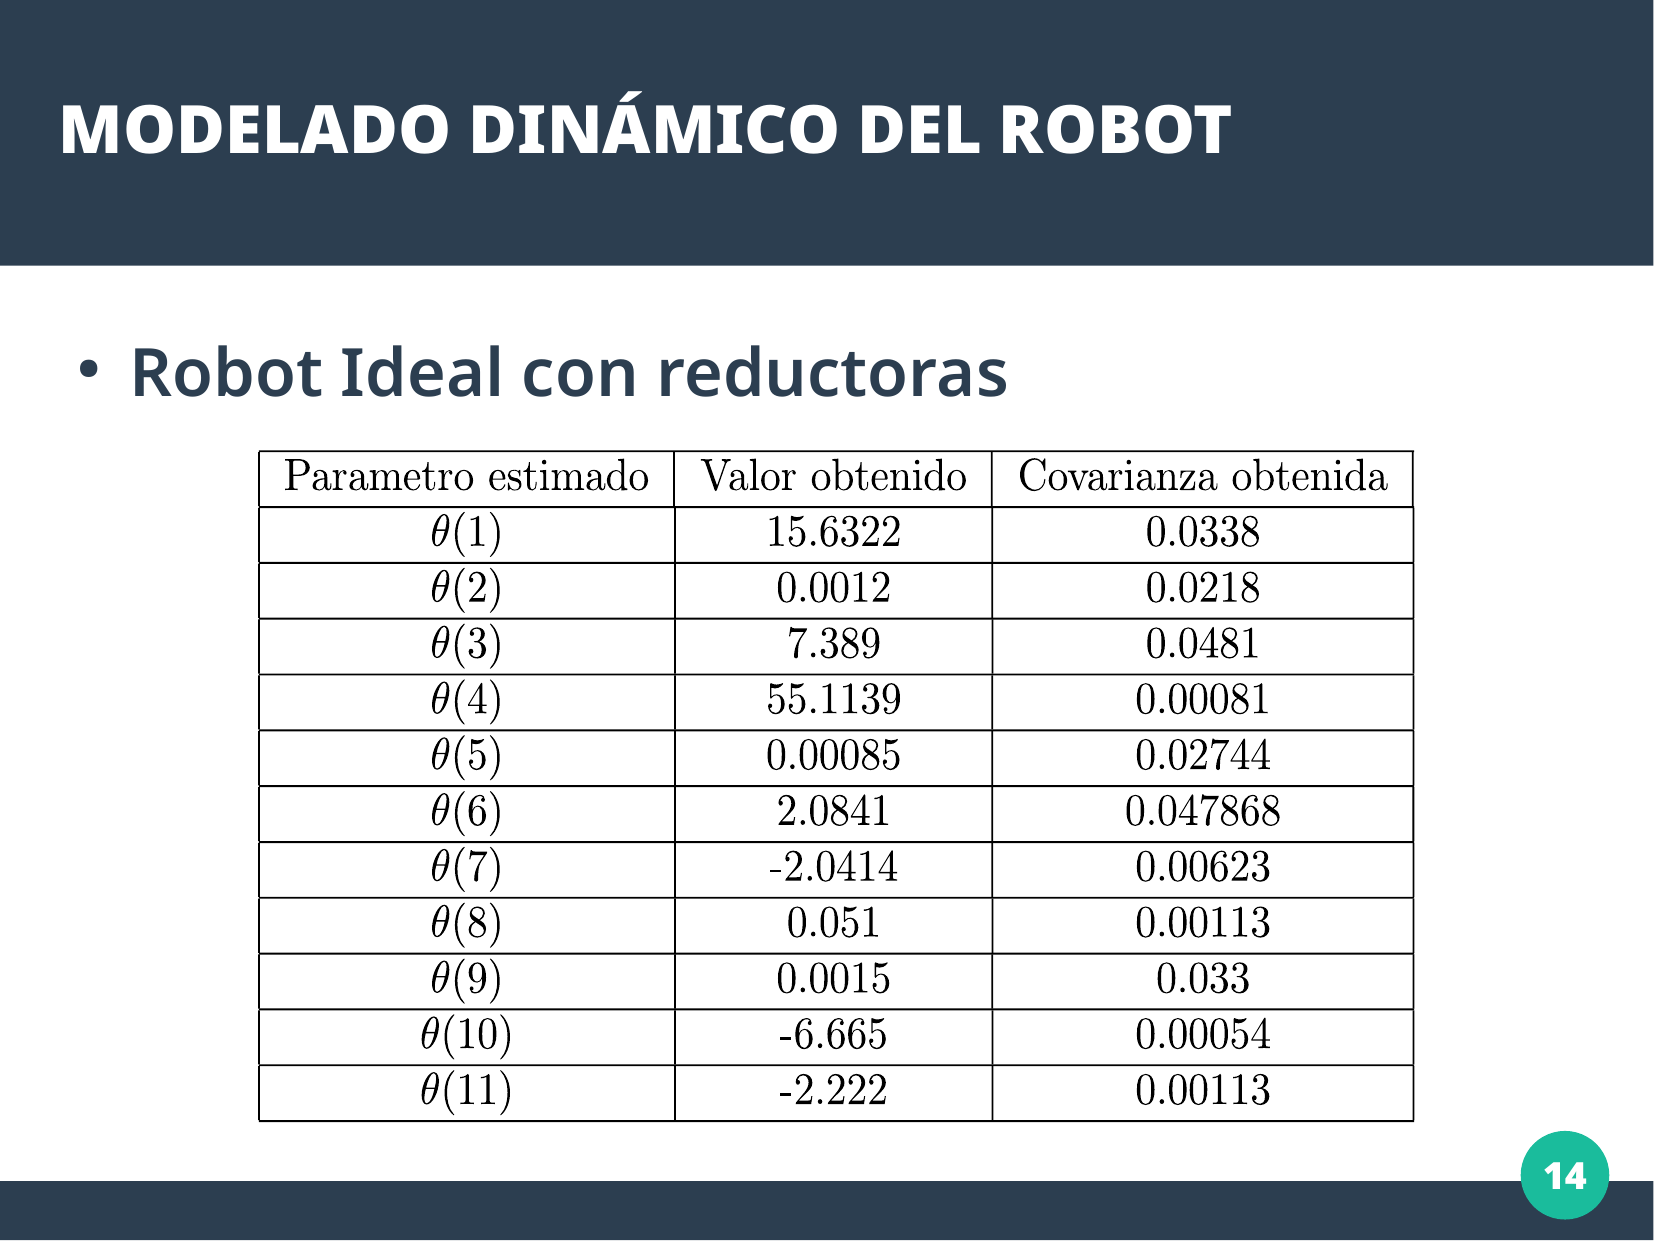

# MODELADO DINÁMICO DEL ROBOT
Robot Ideal con reductoras
14